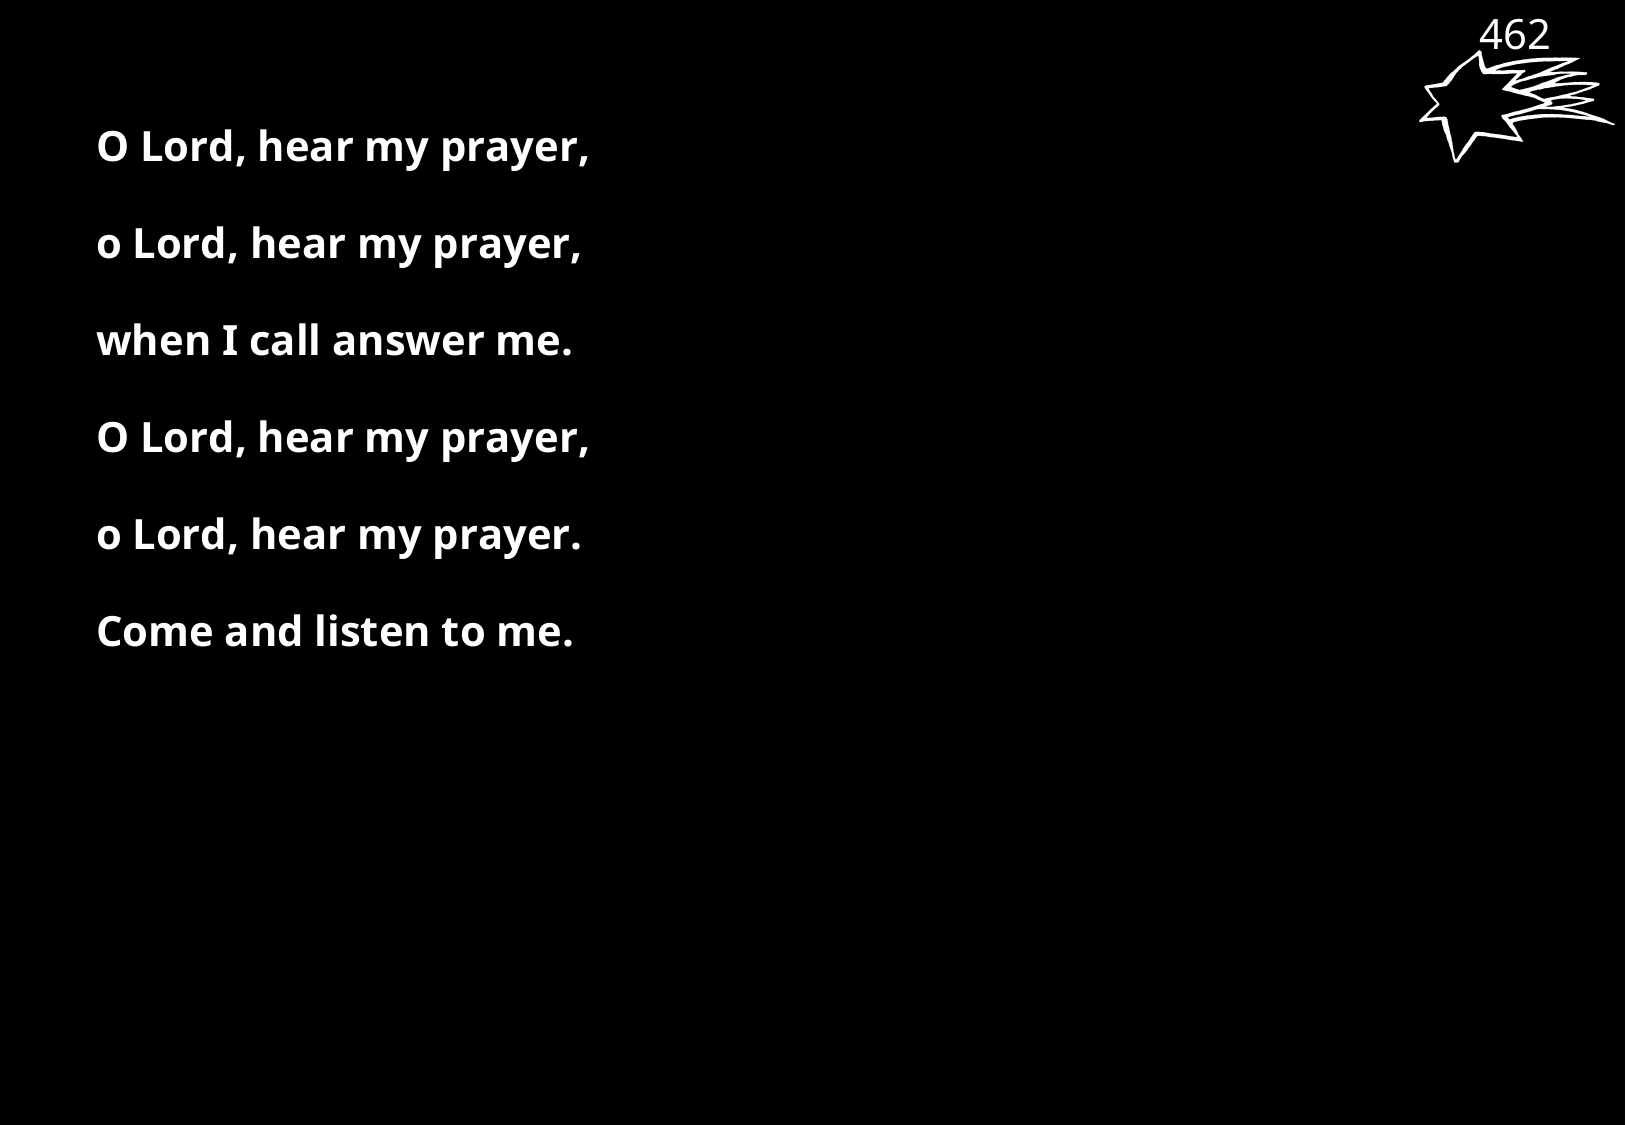

462
# O Lord, hear my prayer,
o Lord, hear my prayer,
when I call answer me.
O Lord, hear my prayer,
o Lord, hear my prayer.
Come and listen to me.